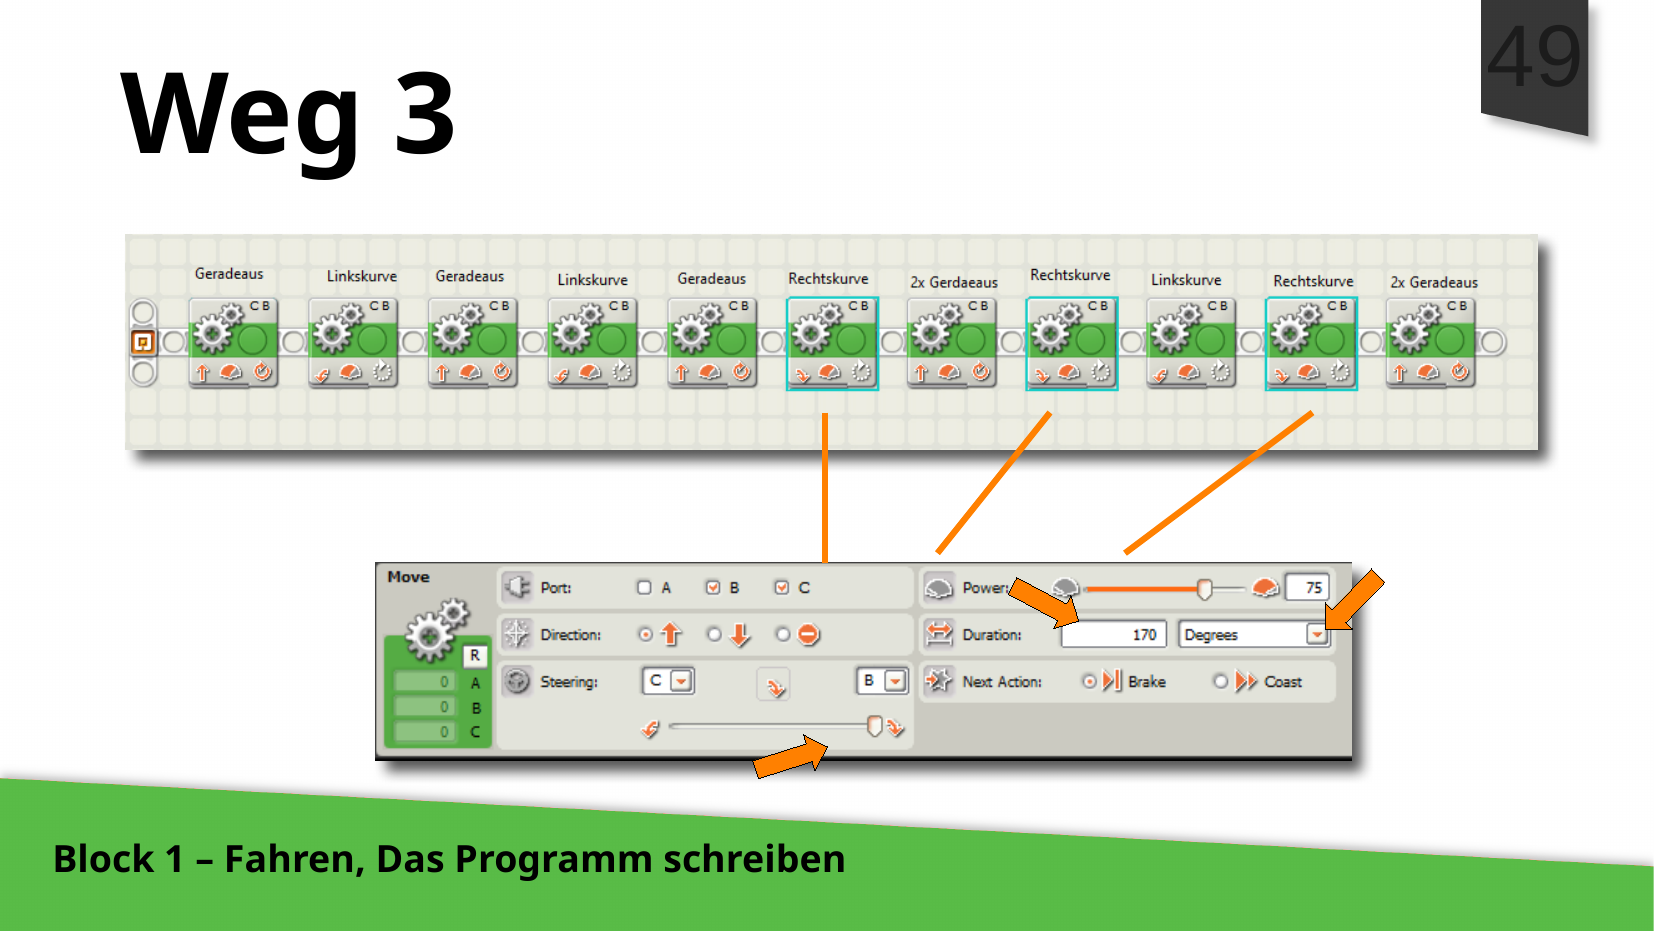

# Weg 3
Block 1 – Fahren, Das Programm schreiben